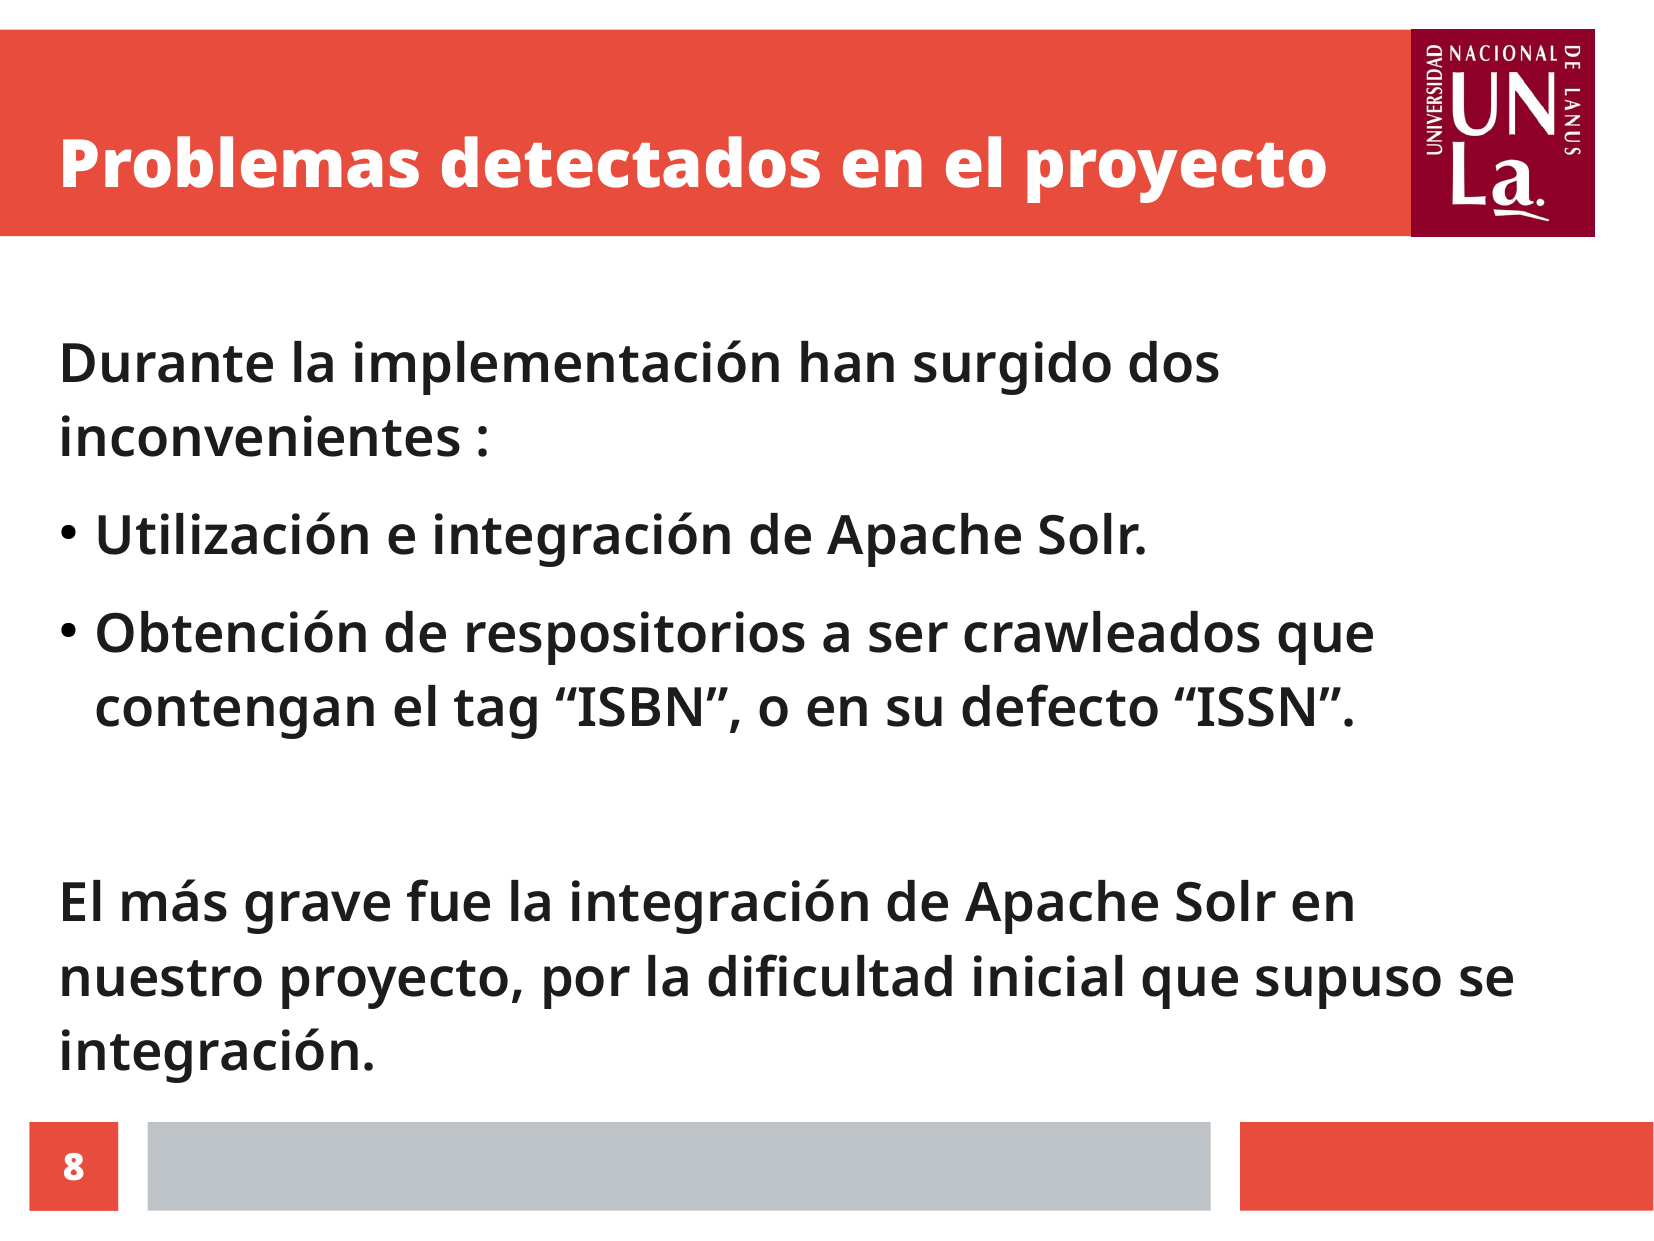

# Problemas detectados en el proyecto
Durante la implementación han surgido dos inconvenientes :
Utilización e integración de Apache Solr.
Obtención de respositorios a ser crawleados que contengan el tag “ISBN”, o en su defecto “ISSN”.
El más grave fue la integración de Apache Solr en nuestro proyecto, por la dificultad inicial que supuso se integración.
8